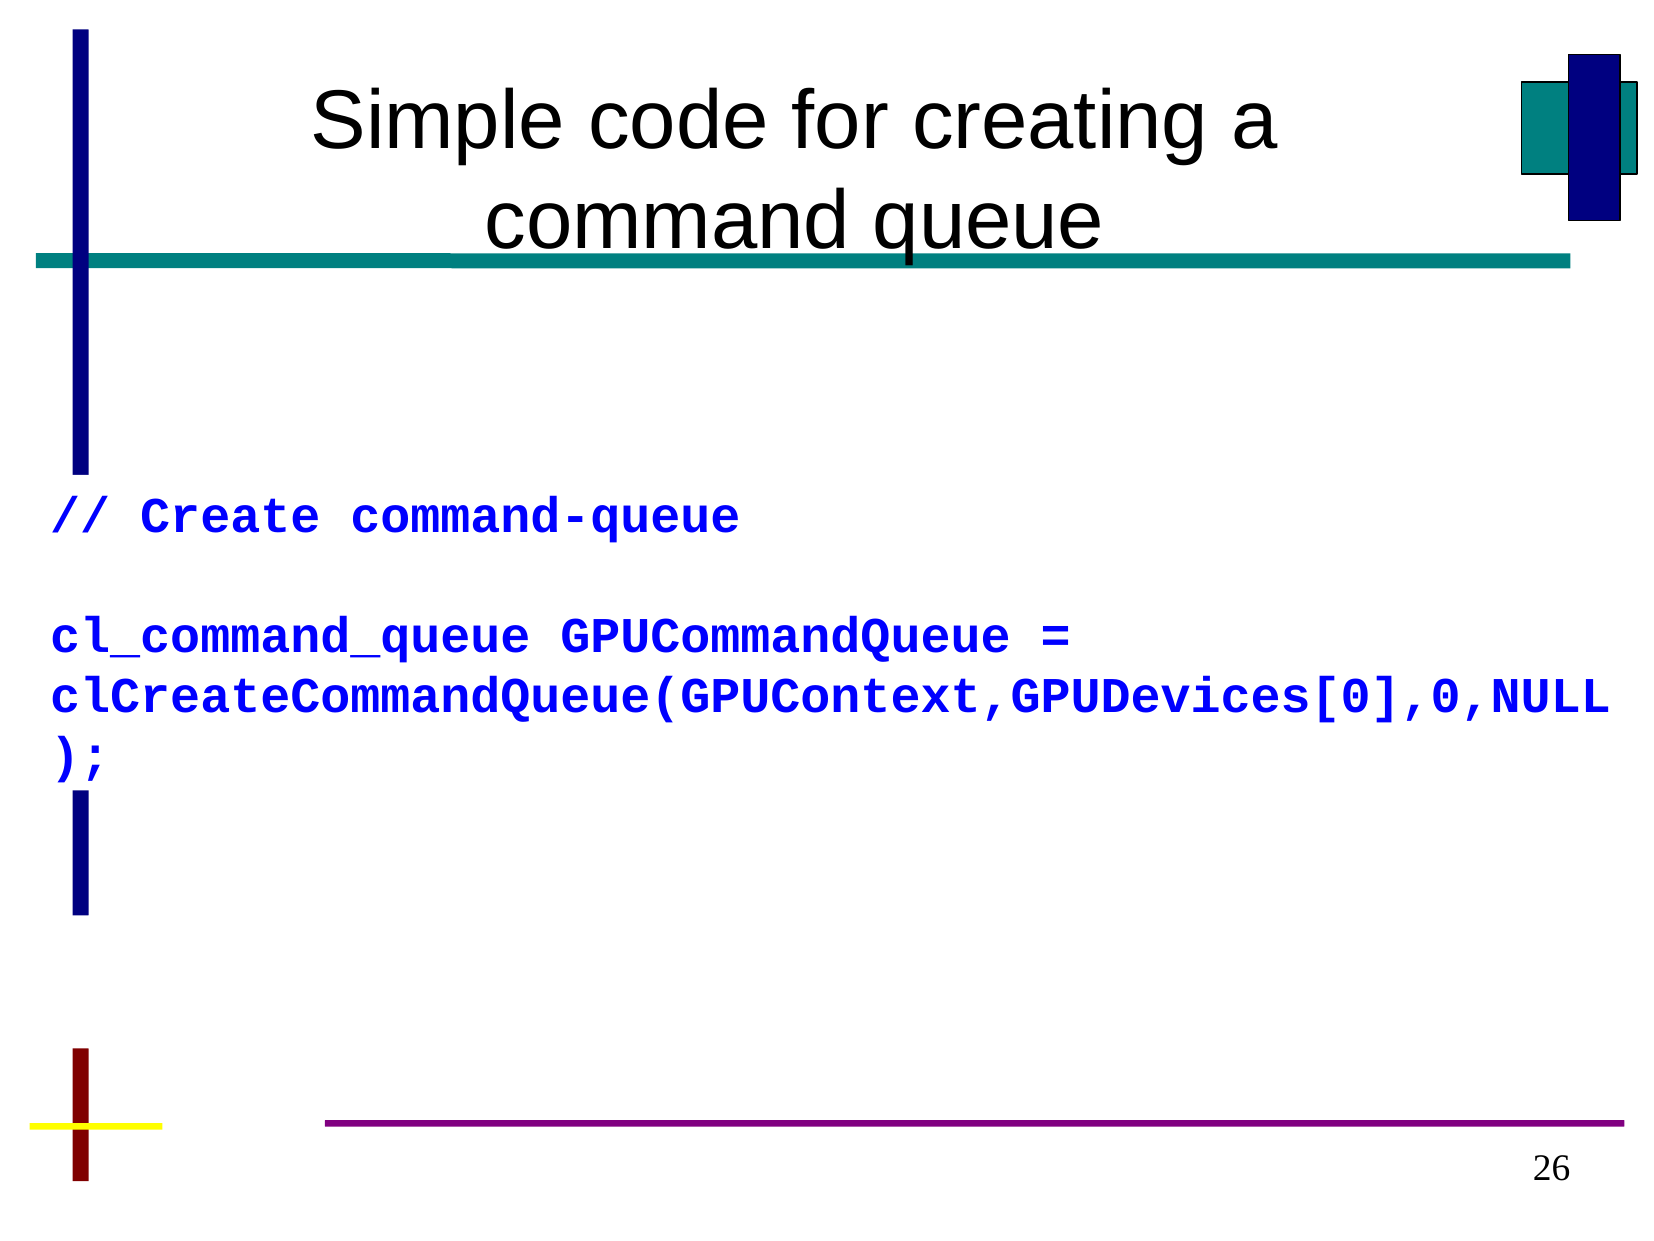

Simple code for creating a command queue
// Create command-queue
cl_command_queue GPUCommandQueue = clCreateCommandQueue(GPUContext,GPUDevices[0],0,NULL);